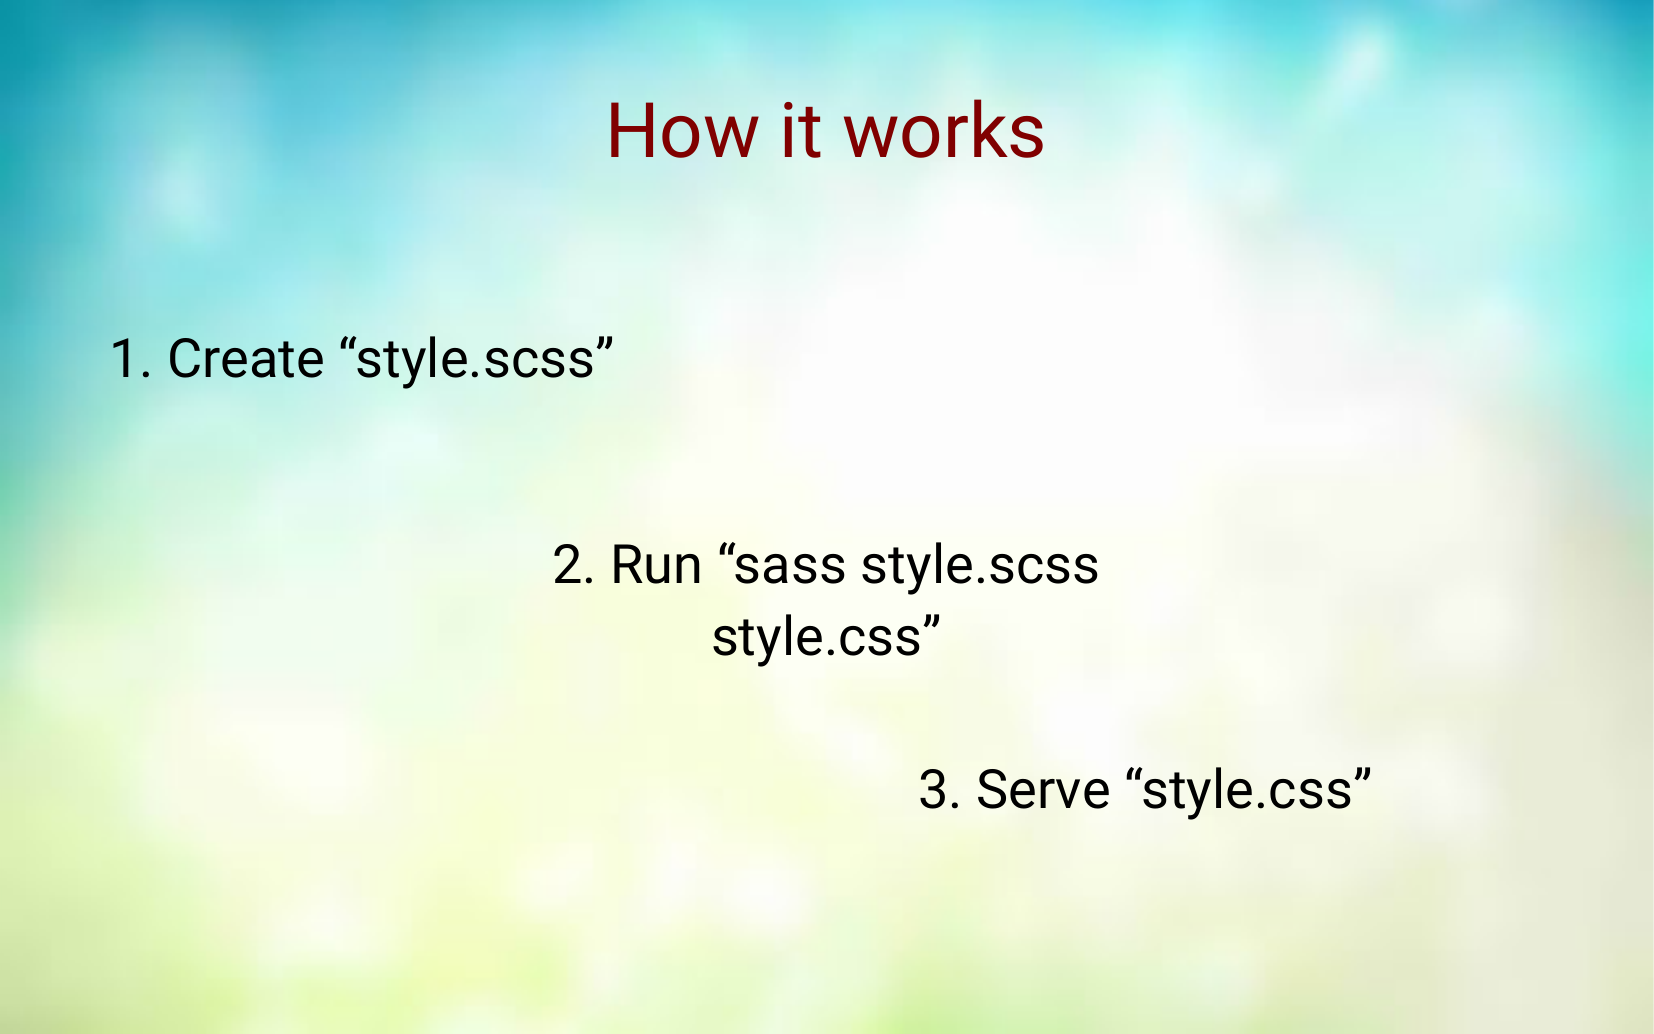

# How it works
1. Create “style.scss”
2. Run “sass style.scss style.css”
3. Serve “style.css”